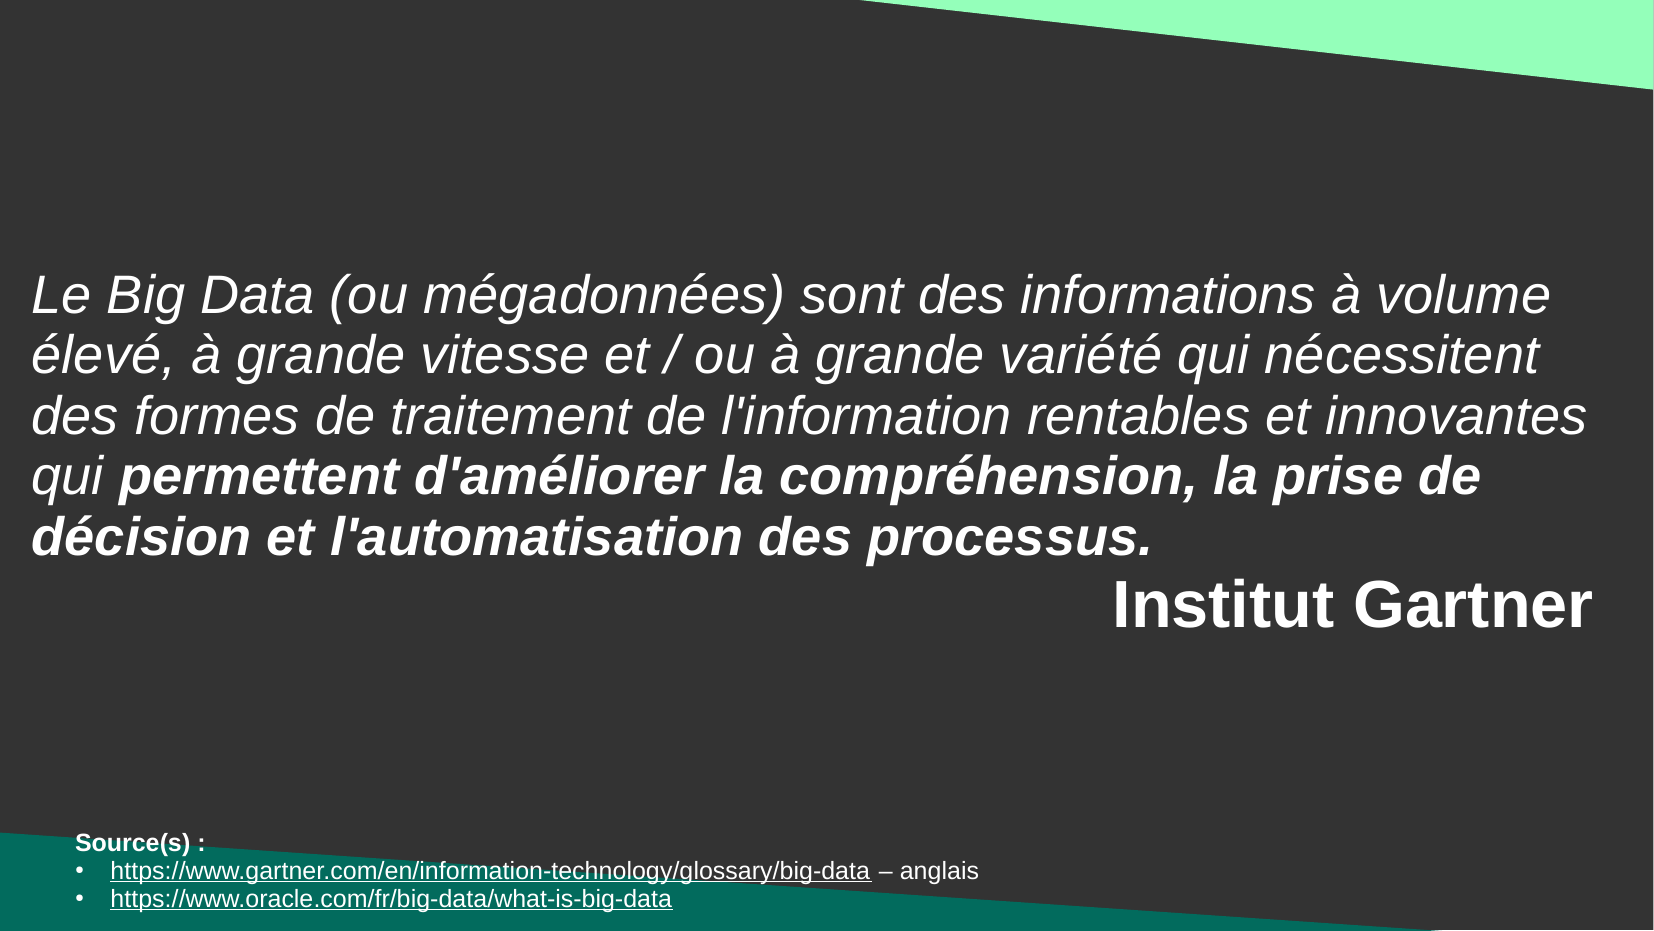

# Le Big Data (ou mégadonnées) sont des informations à volume élevé, à grande vitesse et / ou à grande variété qui nécessitent des formes de traitement de l'information rentables et innovantes qui permettent d'améliorer la compréhension, la prise de décision et l'automatisation des processus.
Institut Gartner
Source(s) :
https://www.gartner.com/en/information-technology/glossary/big-data – anglais
https://www.oracle.com/fr/big-data/what-is-big-data